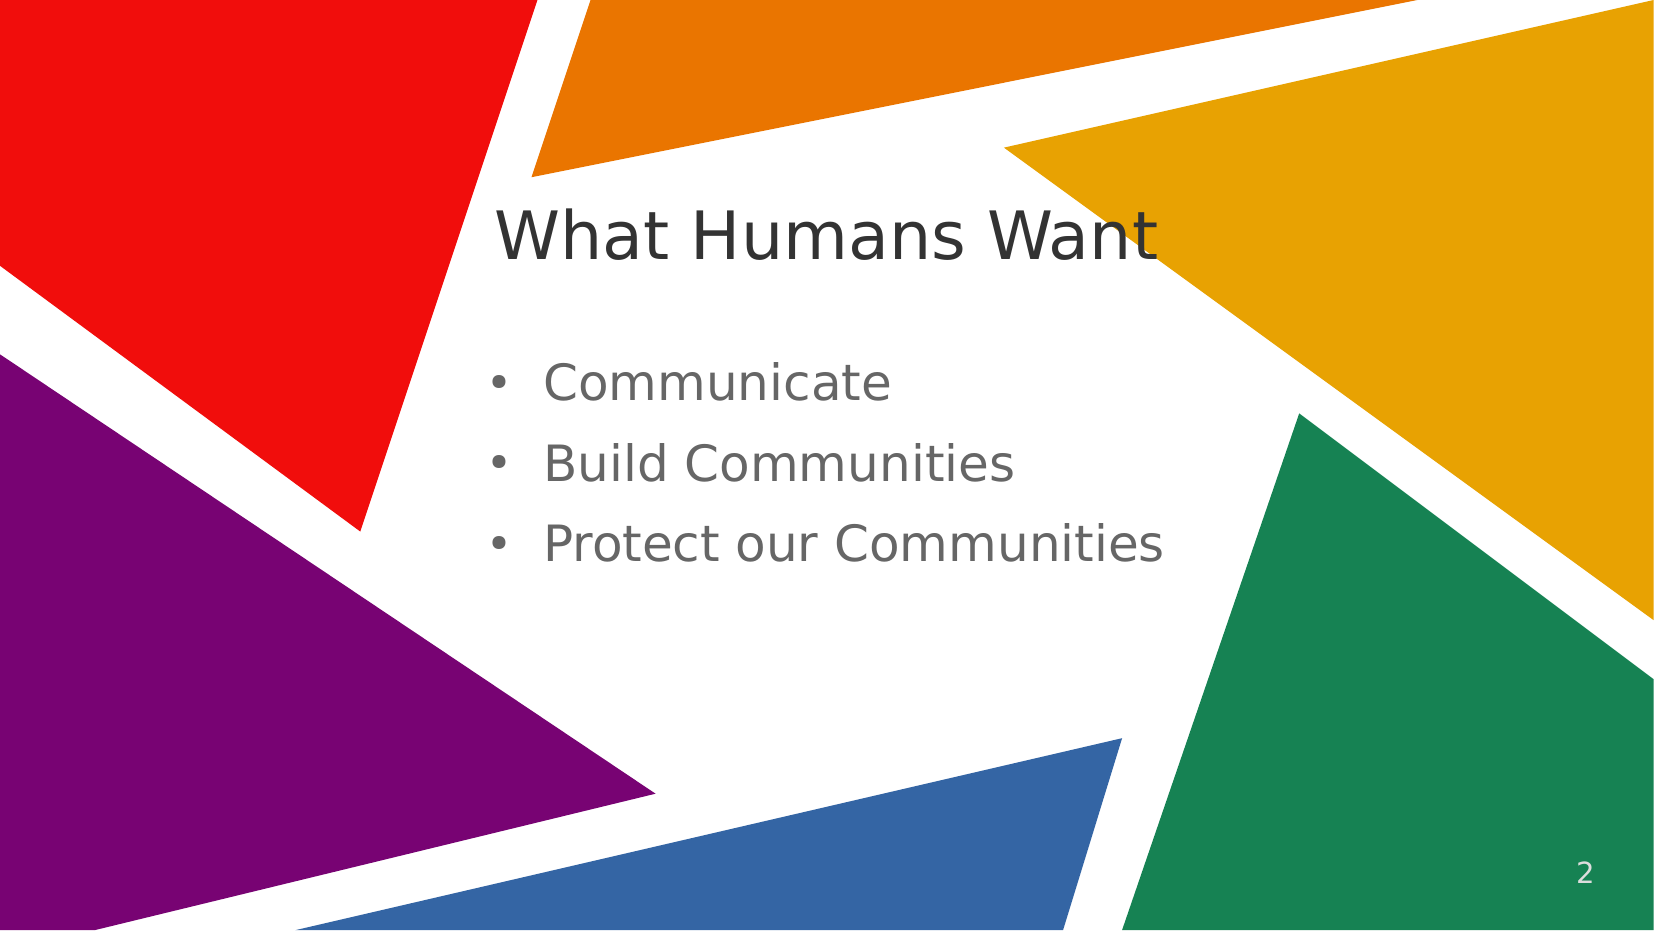

# What Humans Want
Communicate
Build Communities
Protect our Communities
2